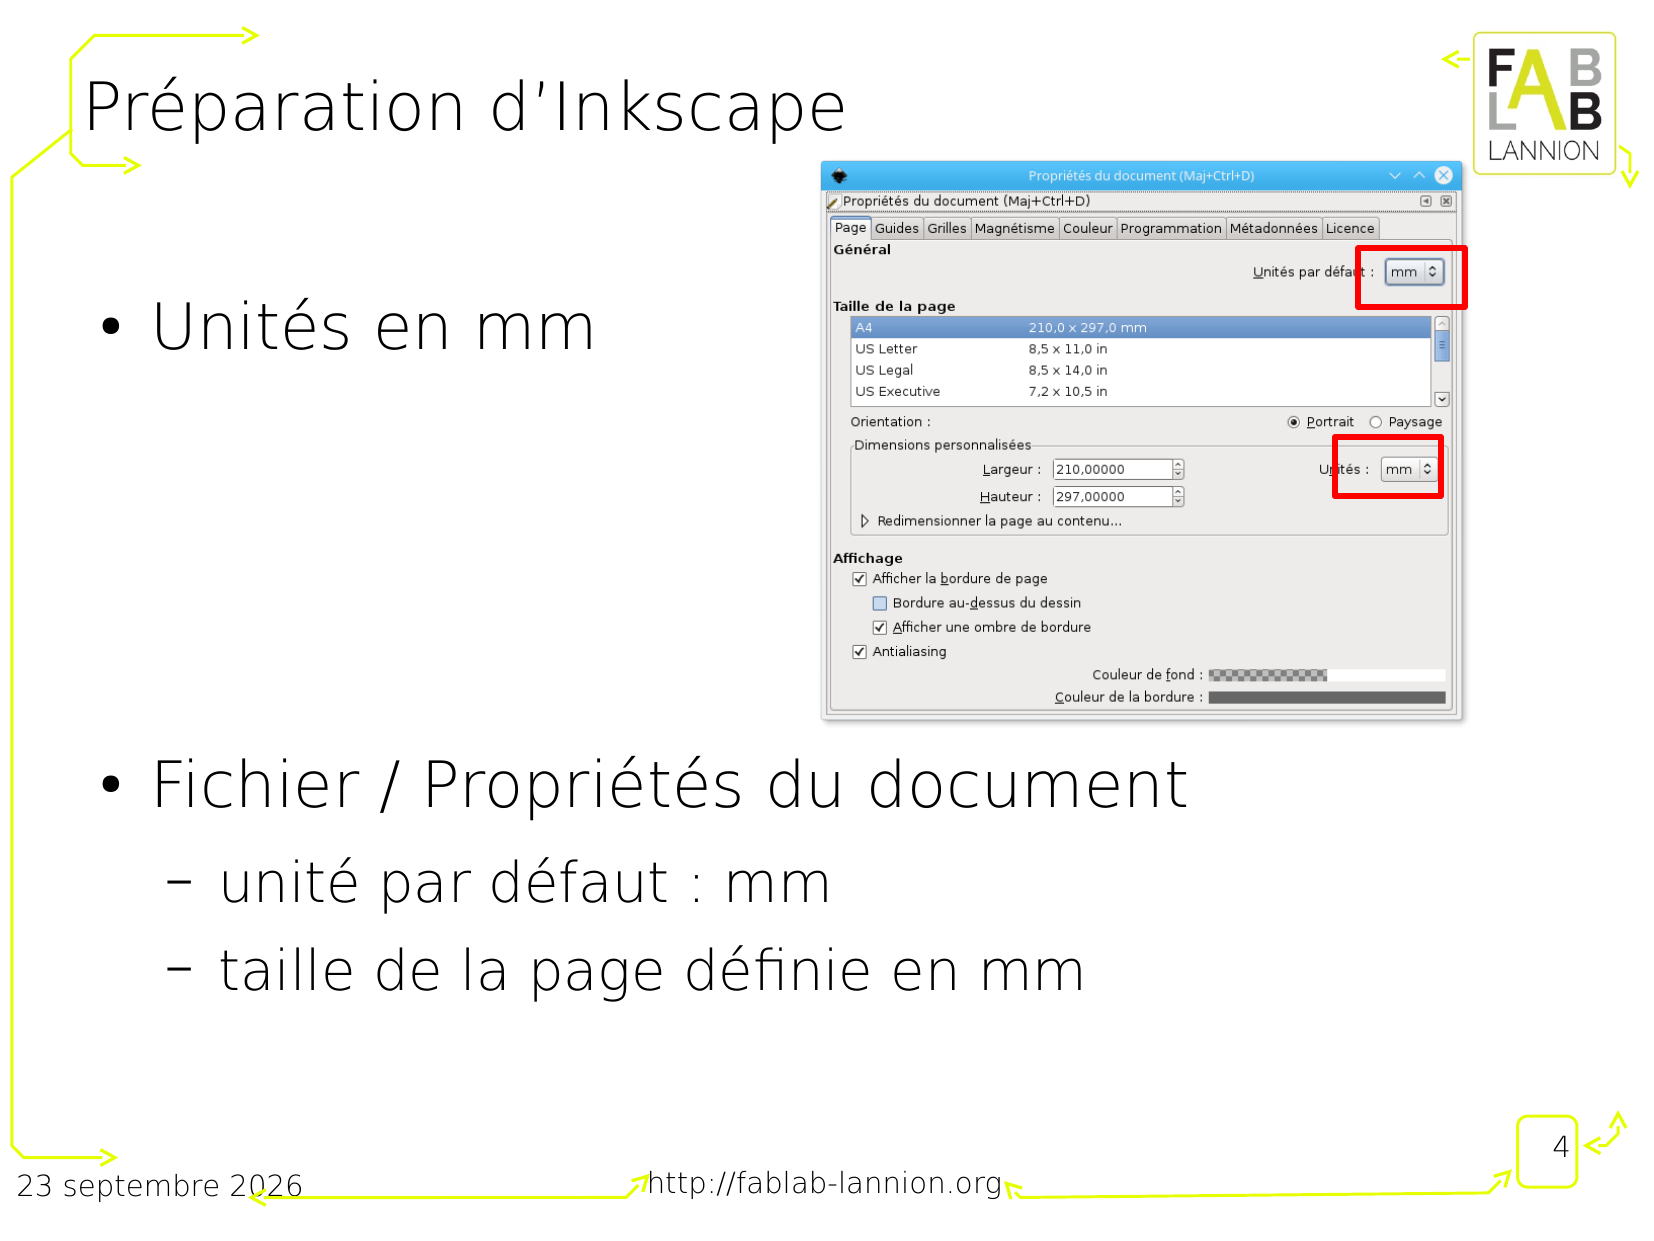

# Préparation d’Inkscape
Unités en mm
Fichier / Propriétés du document
unité par défaut : mm
taille de la page définie en mm
4